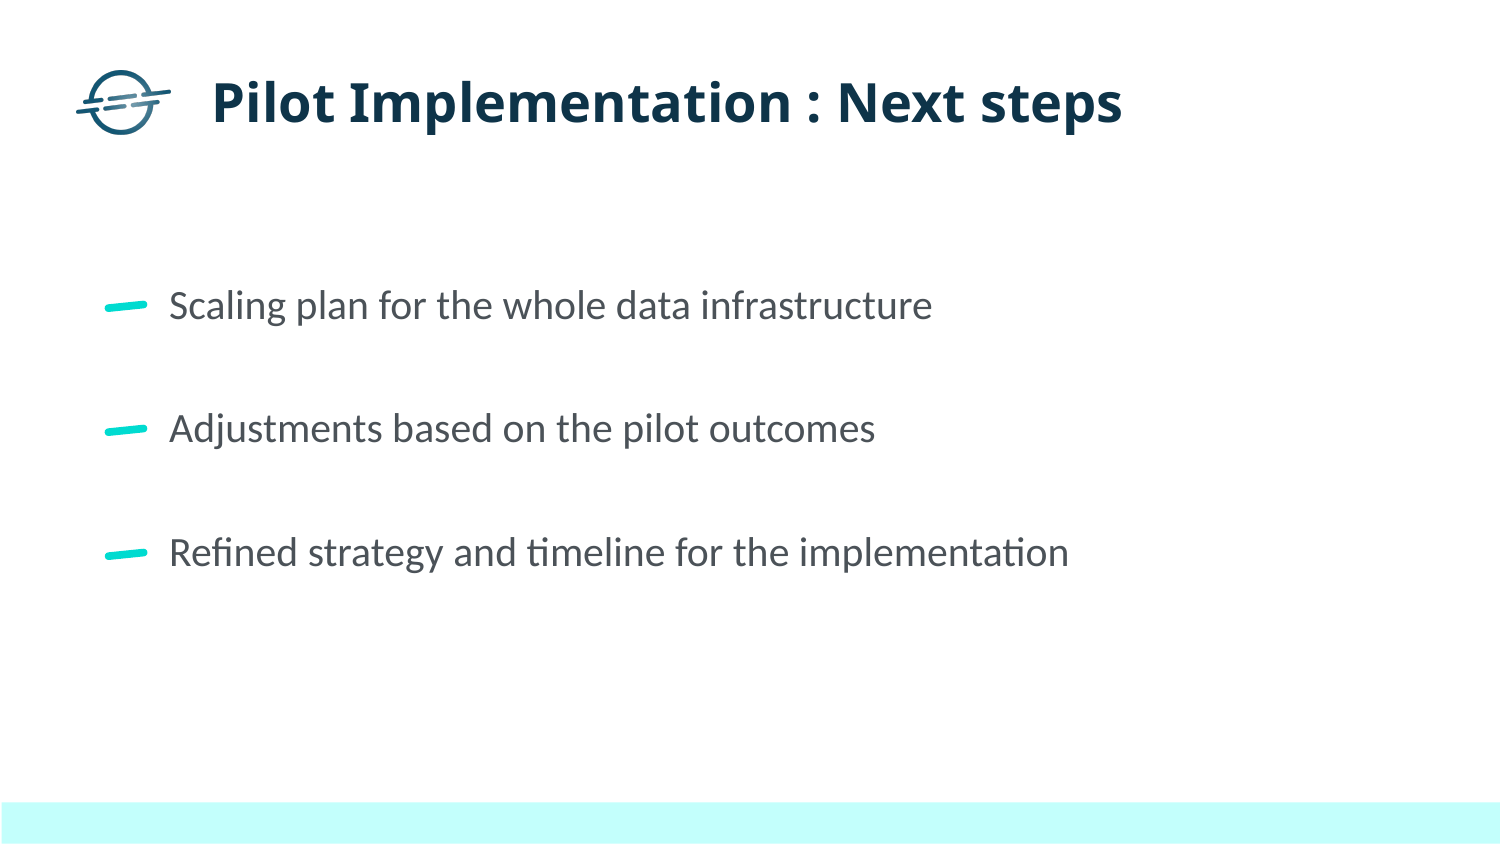

# Pilot Implementation : Next steps
Scaling plan for the whole data infrastructure
Adjustments based on the pilot outcomes
Refined strategy and timeline for the implementation